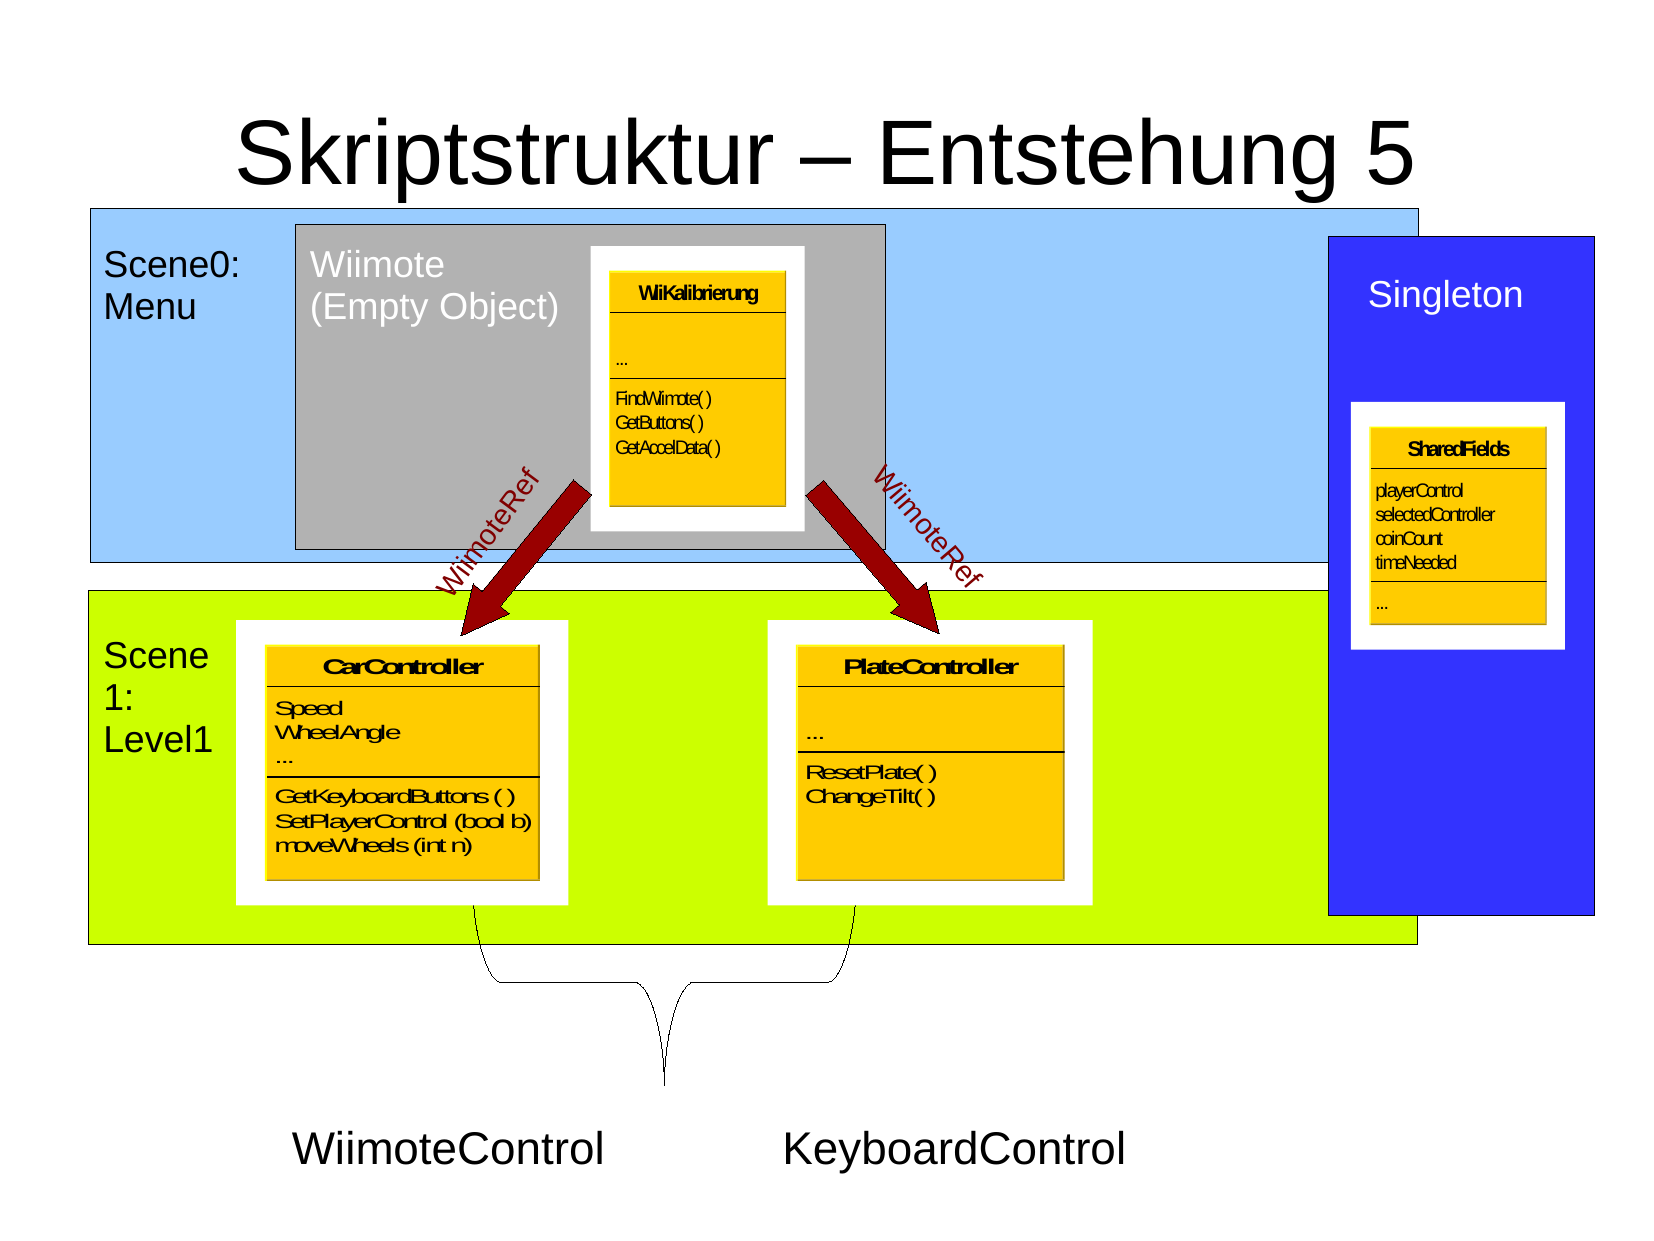

# Skriptstruktur – Entstehung 5
Scene0: Menu
Wiimote
(Empty Object)
Singleton
WiimoteRef
WiimoteRef
Scene1: Level1
WiimoteControl
KeyboardControl